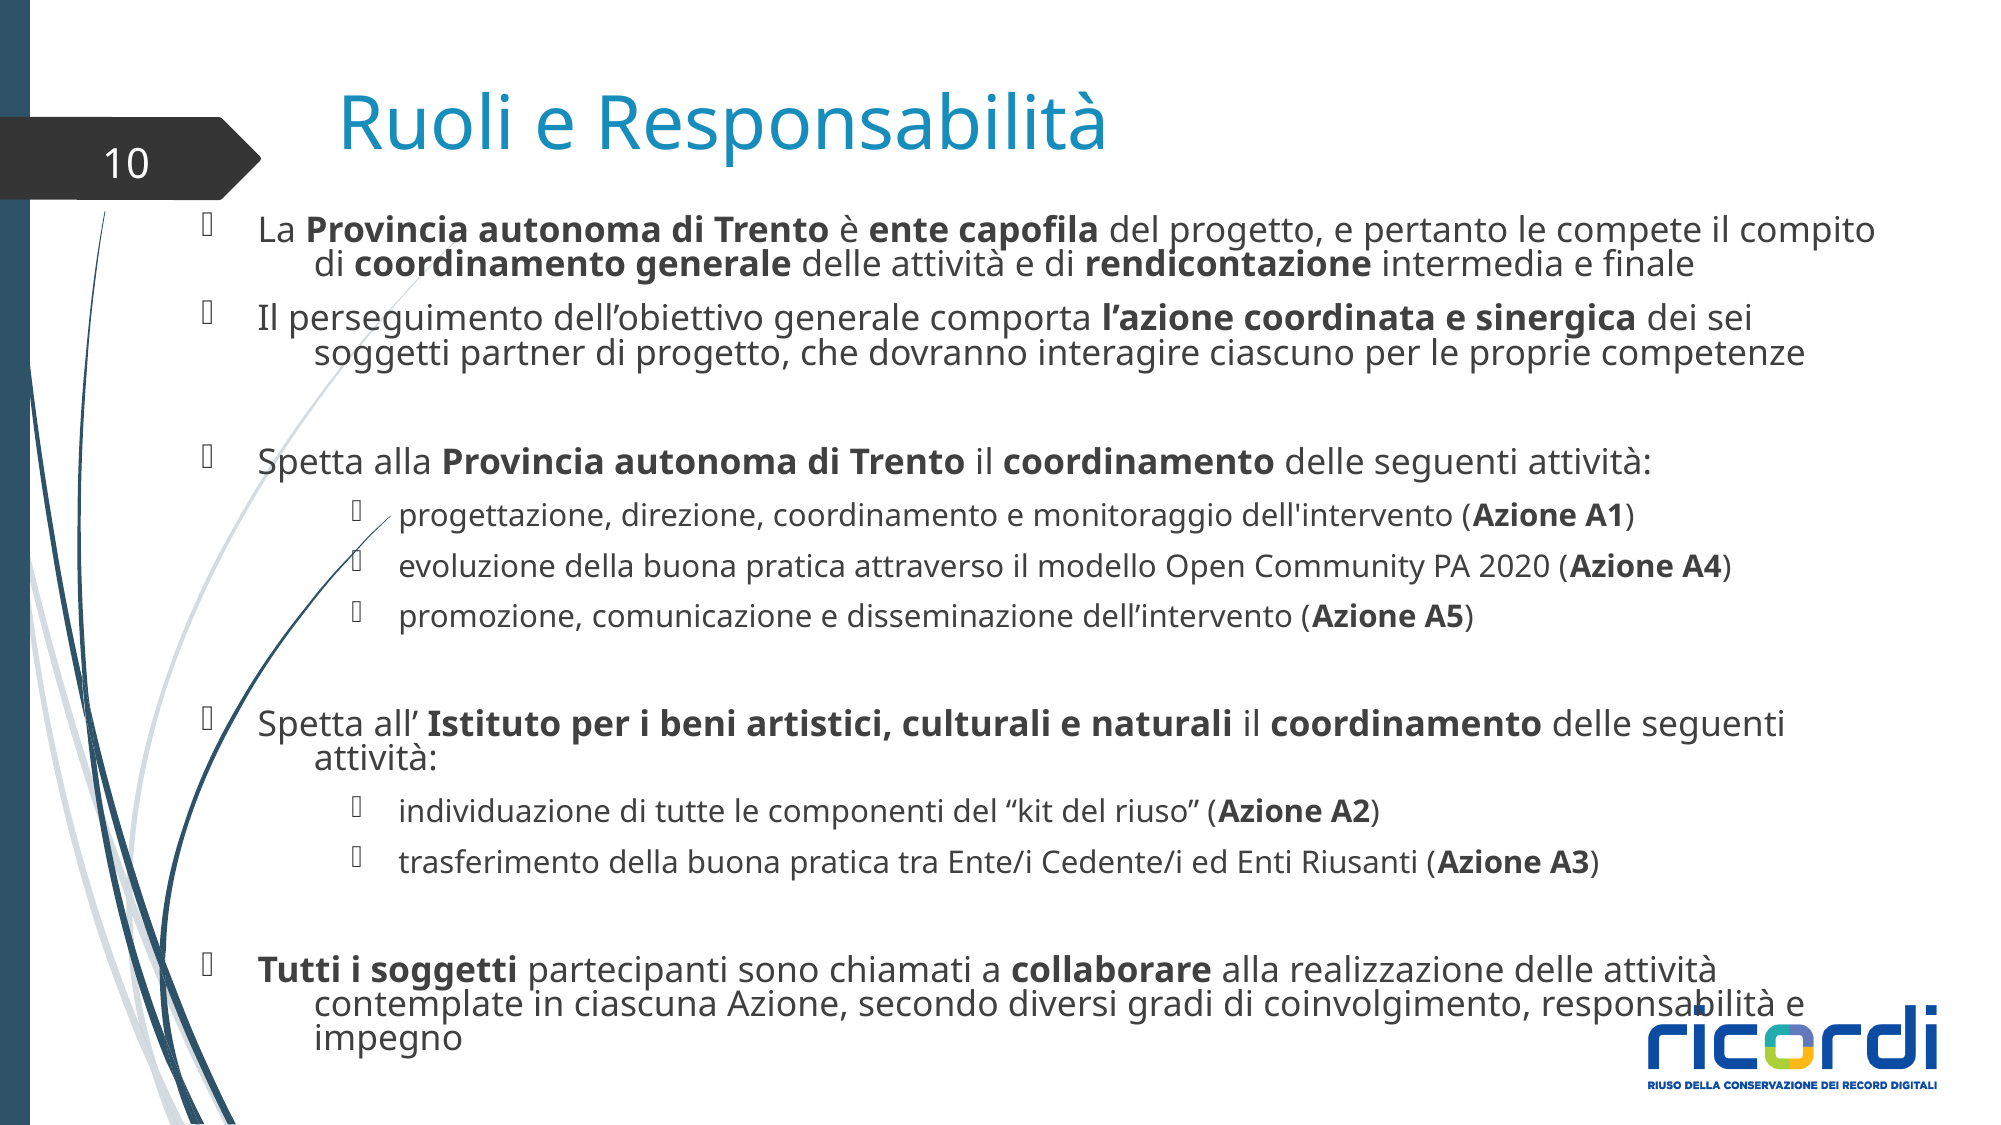

# Ruoli e Responsabilità
La Provincia autonoma di Trento è ente capofila del progetto, e pertanto le compete il compito di coordinamento generale delle attività e di rendicontazione intermedia e finale
Il perseguimento dell’obiettivo generale comporta l’azione coordinata e sinergica dei sei soggetti partner di progetto, che dovranno interagire ciascuno per le proprie competenze
Spetta alla Provincia autonoma di Trento il coordinamento delle seguenti attività:
progettazione, direzione, coordinamento e monitoraggio dell'intervento (Azione A1)
evoluzione della buona pratica attraverso il modello Open Community PA 2020 (Azione A4)
promozione, comunicazione e disseminazione dell’intervento (Azione A5)
Spetta all’ Istituto per i beni artistici, culturali e naturali il coordinamento delle seguenti attività:
individuazione di tutte le componenti del “kit del riuso” (Azione A2)
trasferimento della buona pratica tra Ente/i Cedente/i ed Enti Riusanti (Azione A3)
Tutti i soggetti partecipanti sono chiamati a collaborare alla realizzazione delle attività contemplate in ciascuna Azione, secondo diversi gradi di coinvolgimento, responsabilità e impegno